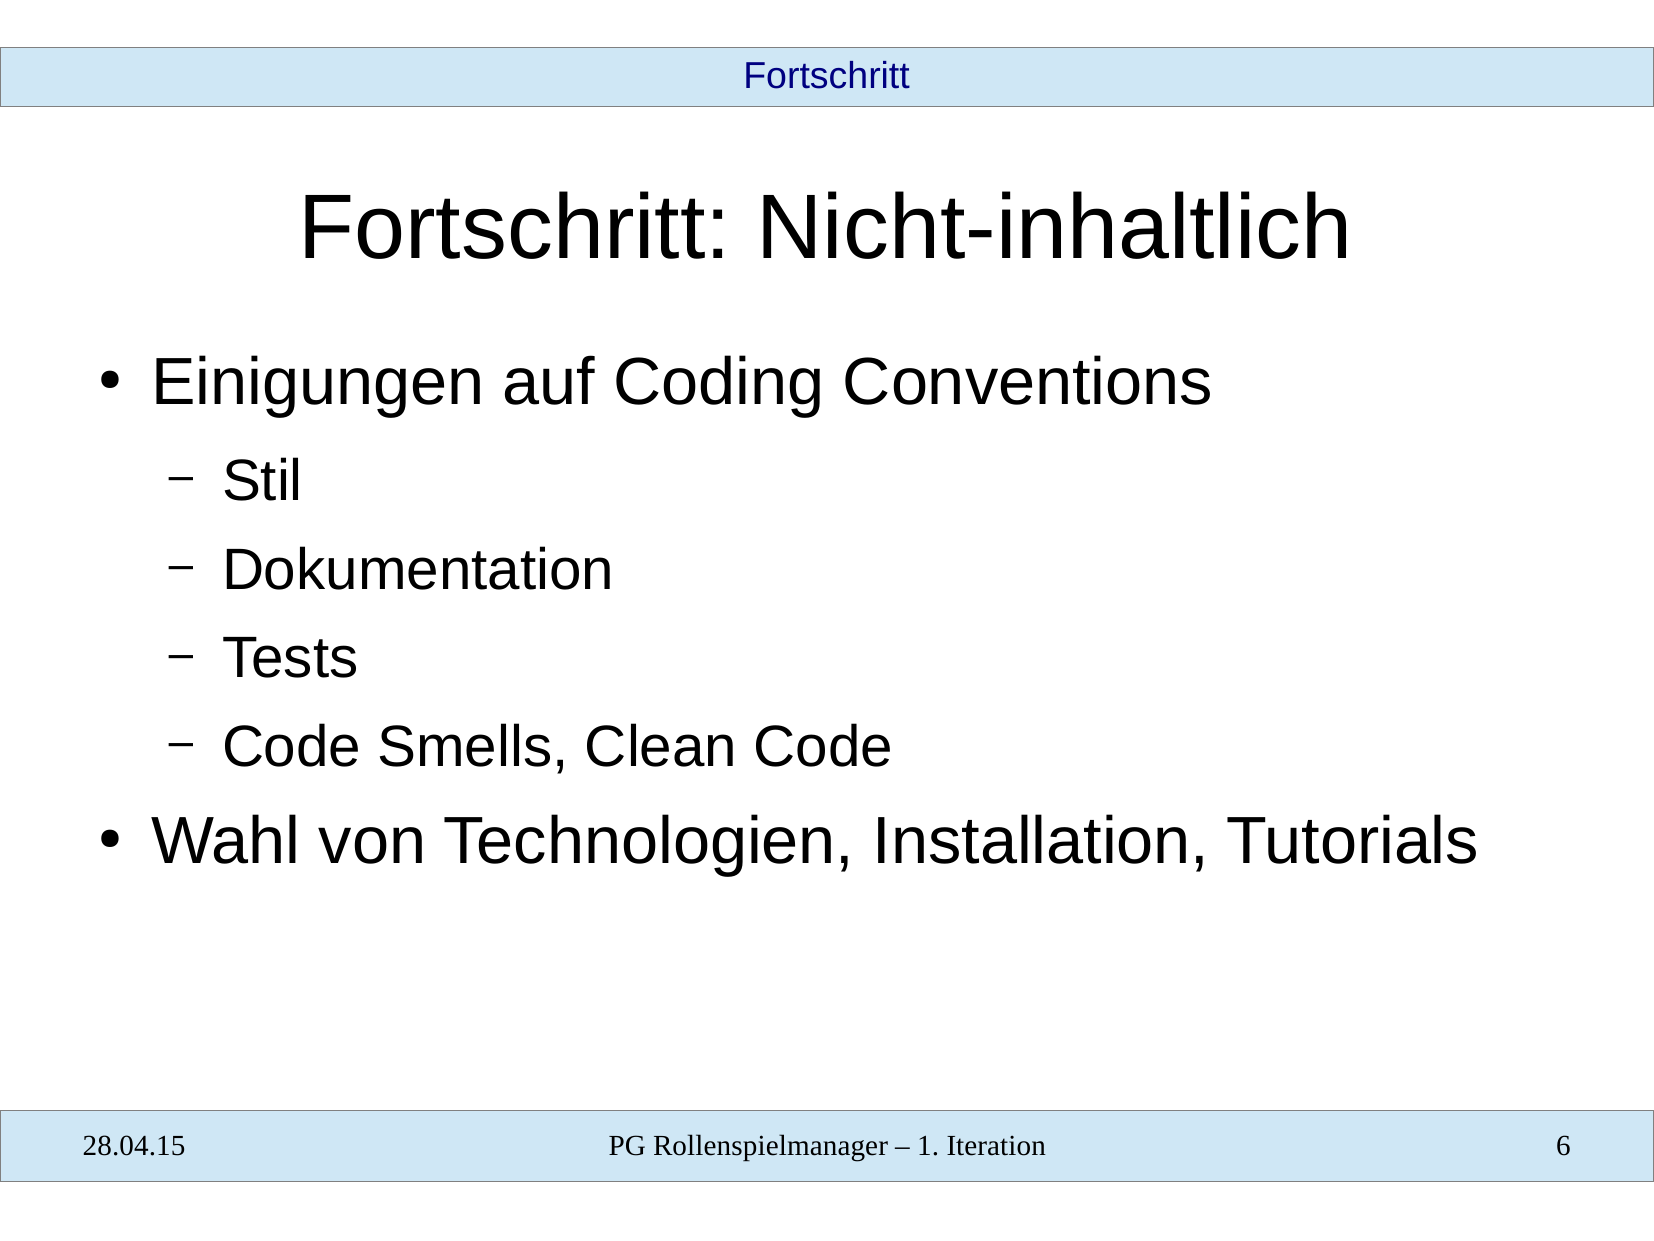

Fortschritt
# Fortschritt: Nicht-inhaltlich
Einigungen auf Coding Conventions
Stil
Dokumentation
Tests
Code Smells, Clean Code
Wahl von Technologien, Installation, Tutorials
28.04.15
PG Rollenspielmanager - 1. Iteration
6